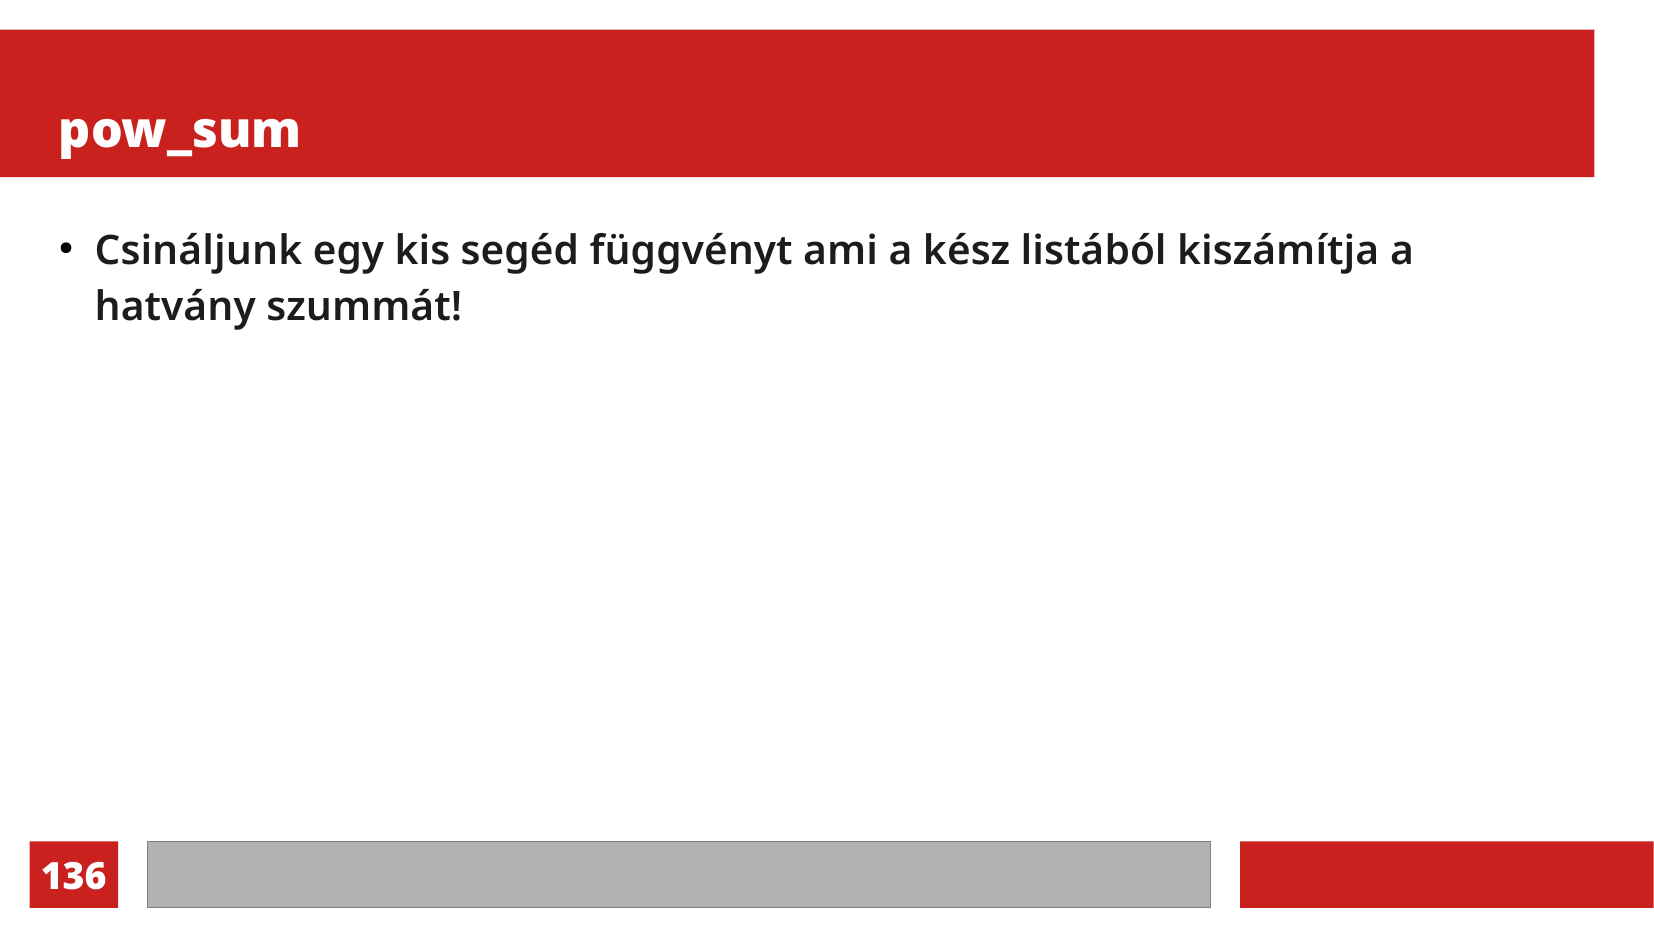

# pow_sum
Csináljunk egy kis segéd függvényt ami a kész listából kiszámítja a hatvány szummát!
136